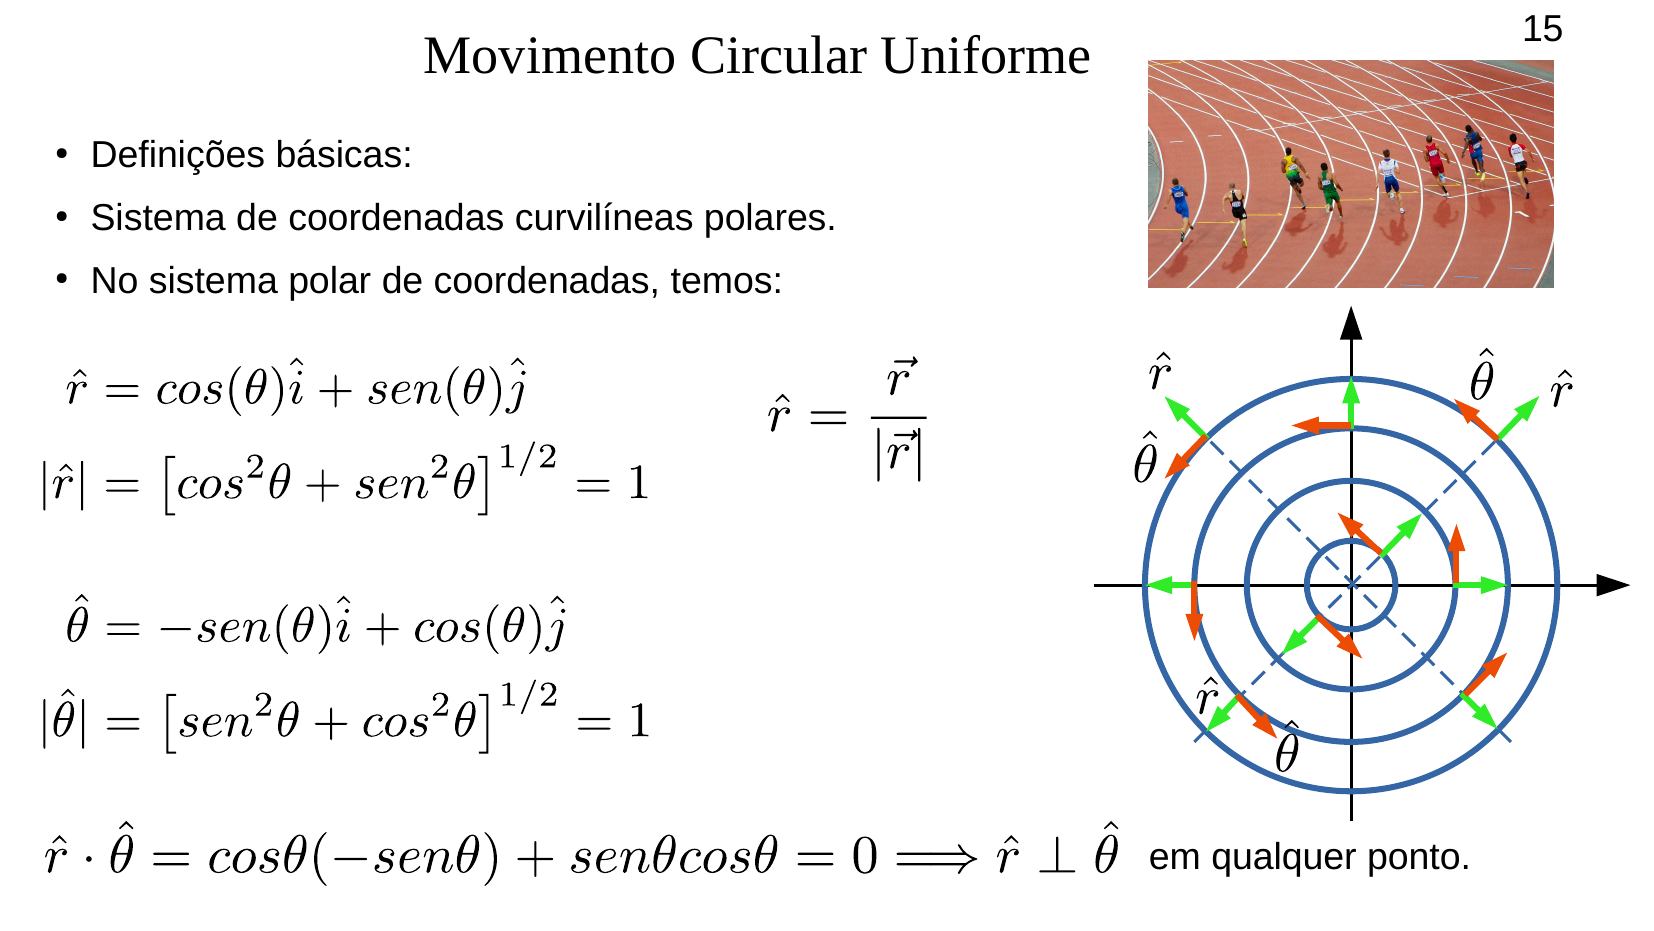

Movimento Circular Uniforme
Definições básicas:
Sistema de coordenadas curvilíneas polares.
No sistema polar de coordenadas, temos:
em qualquer ponto.